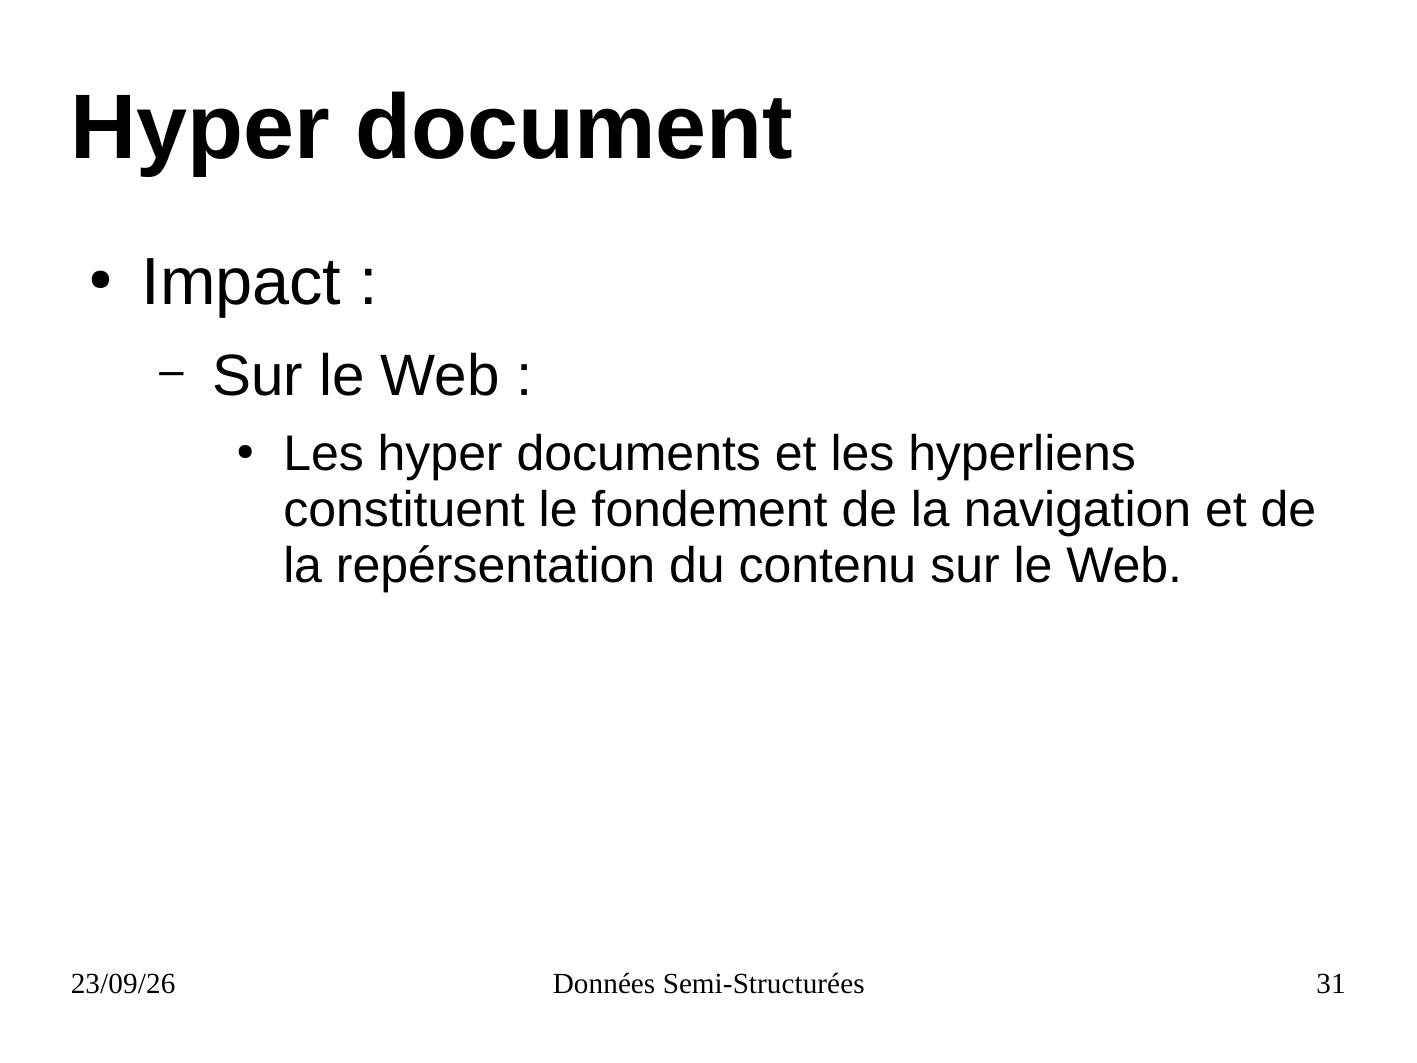

# Hyper document
Impact :
Sur le Web :
Les hyper documents et les hyperliens constituent le fondement de la navigation et de la repérsentation du contenu sur le Web.
Données Semi-Structurées
31